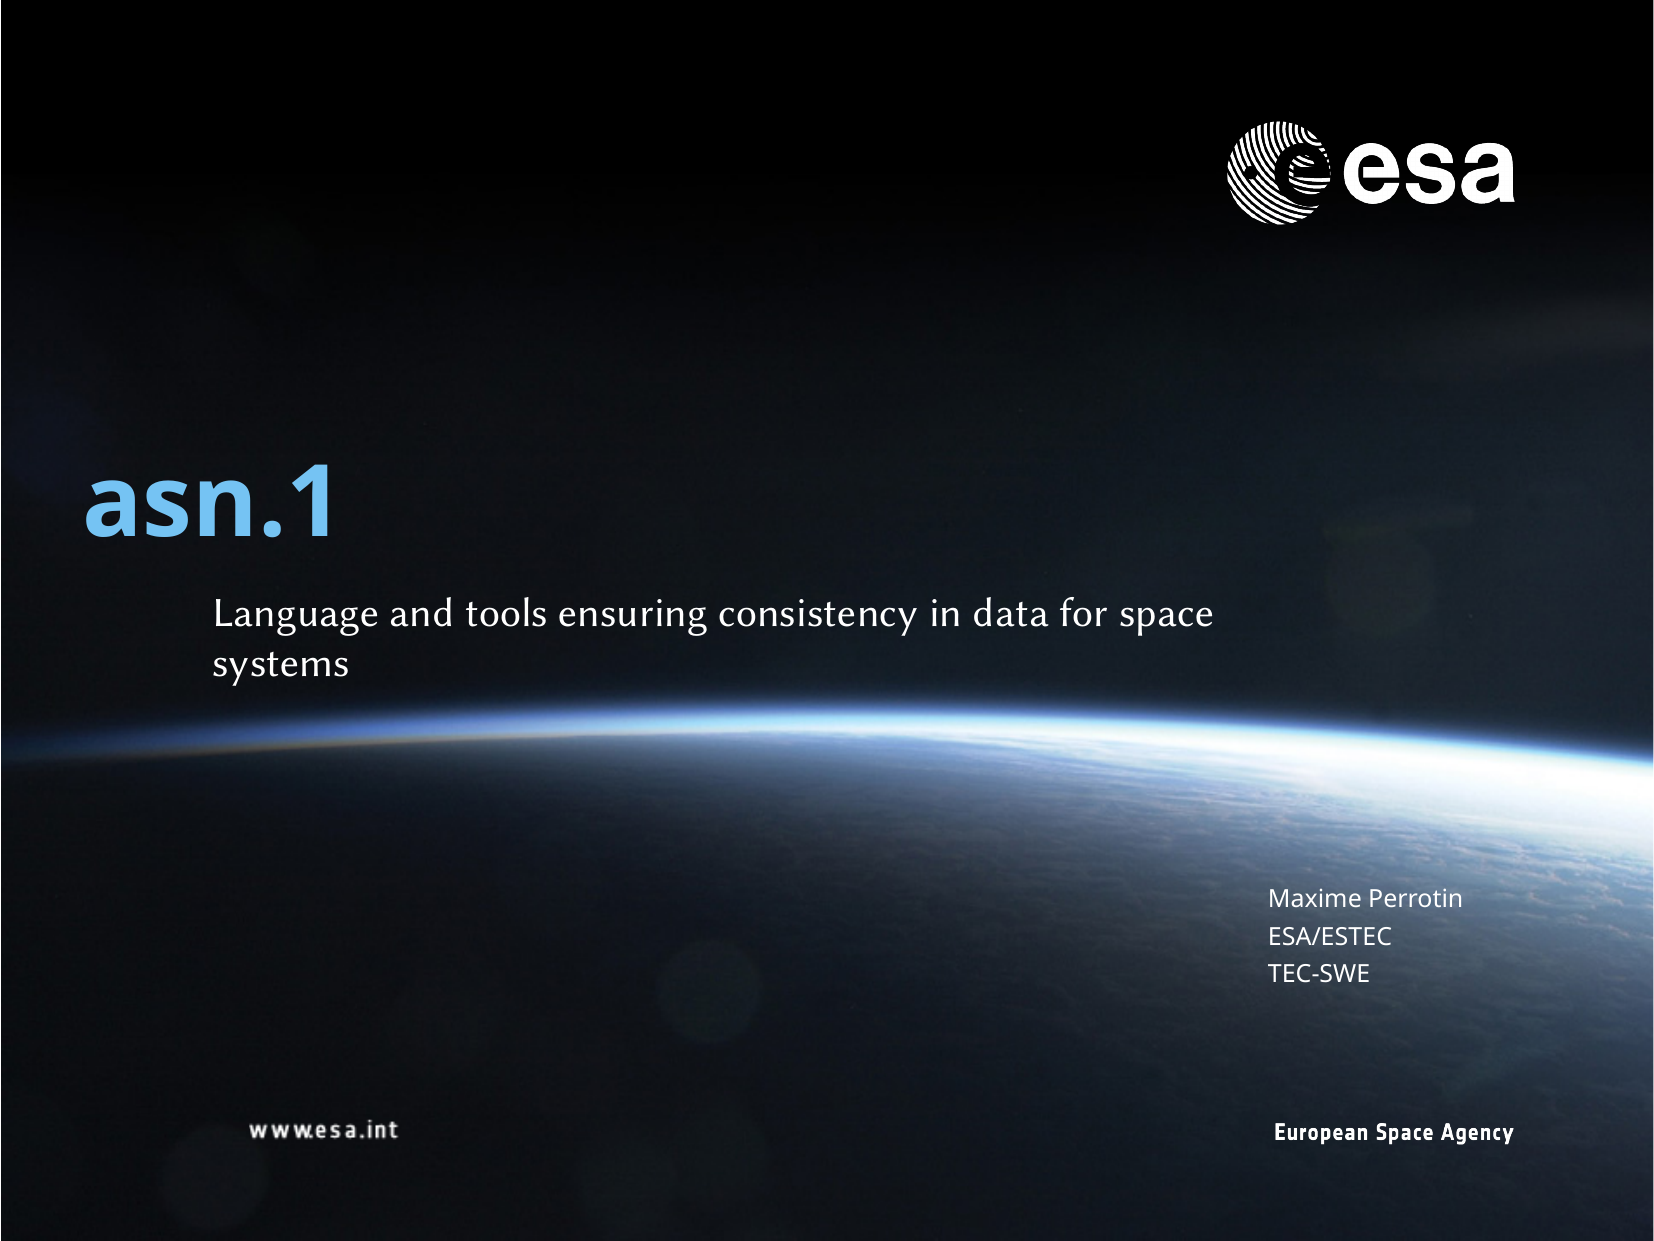

asn.1
Language and tools ensuring consistency in data for space systems
Maxime Perrotin
ESA/ESTEC
TEC-SWE